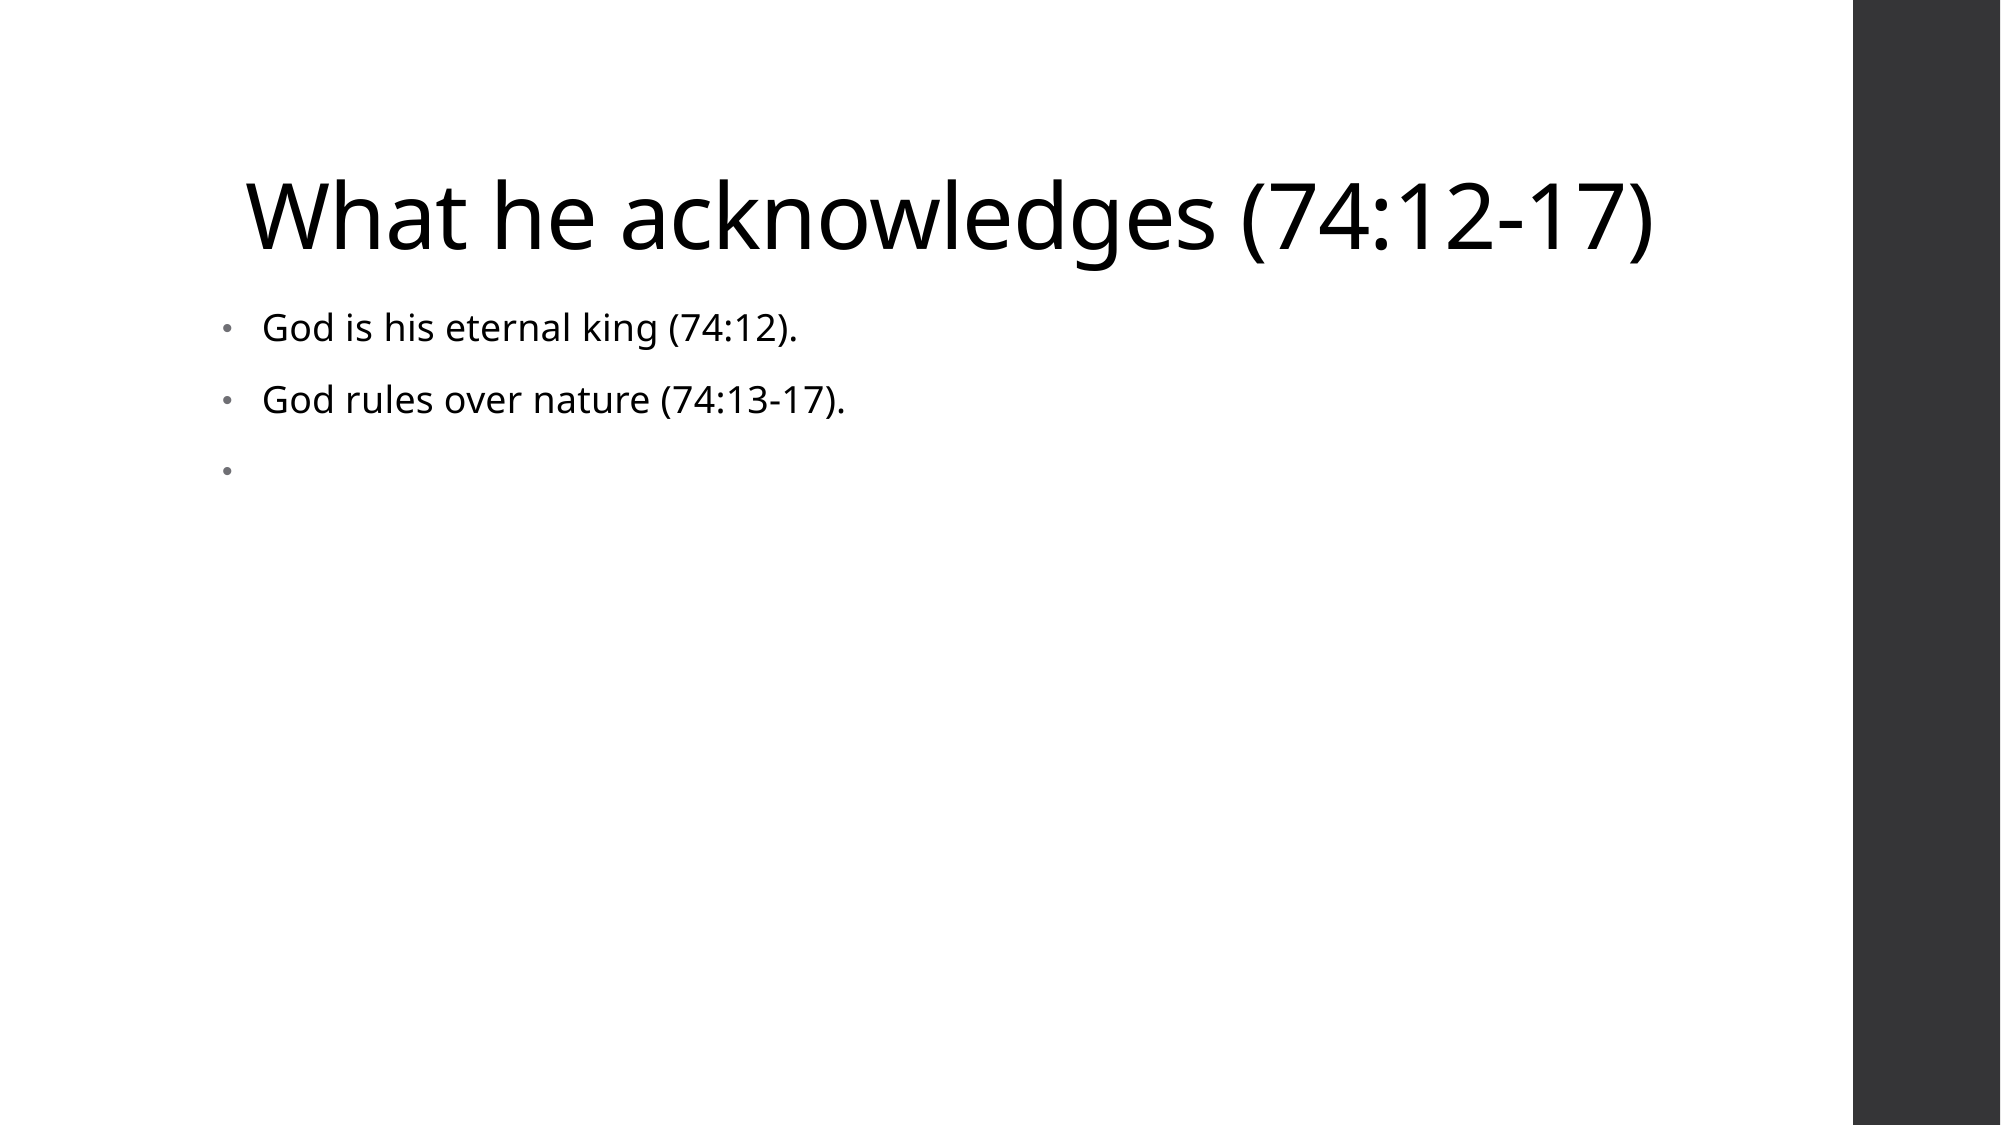

# What he acknowledges (74:12-17)
 God is his eternal king (74:12).
 God rules over nature (74:13-17).